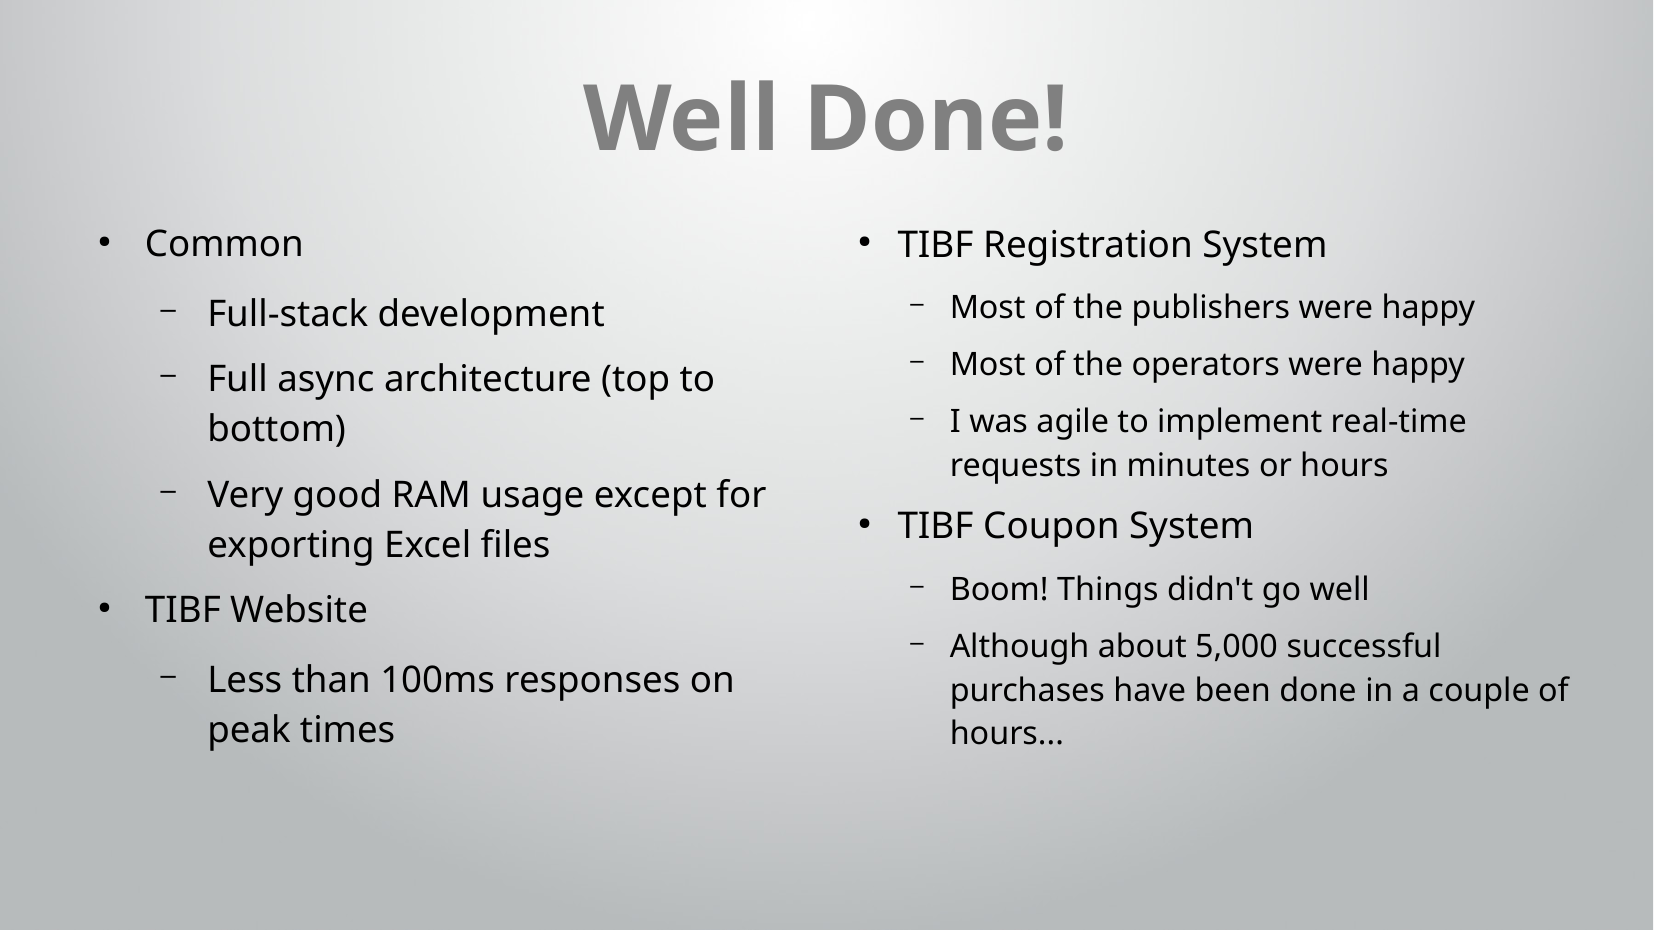

# Well Done!
Common
Full-stack development
Full async architecture (top to bottom)
Very good RAM usage except for exporting Excel files
TIBF Website
Less than 100ms responses on peak times
TIBF Registration System
Most of the publishers were happy
Most of the operators were happy
I was agile to implement real-time requests in minutes or hours
TIBF Coupon System
Boom! Things didn't go well
Although about 5,000 successful purchases have been done in a couple of hours...